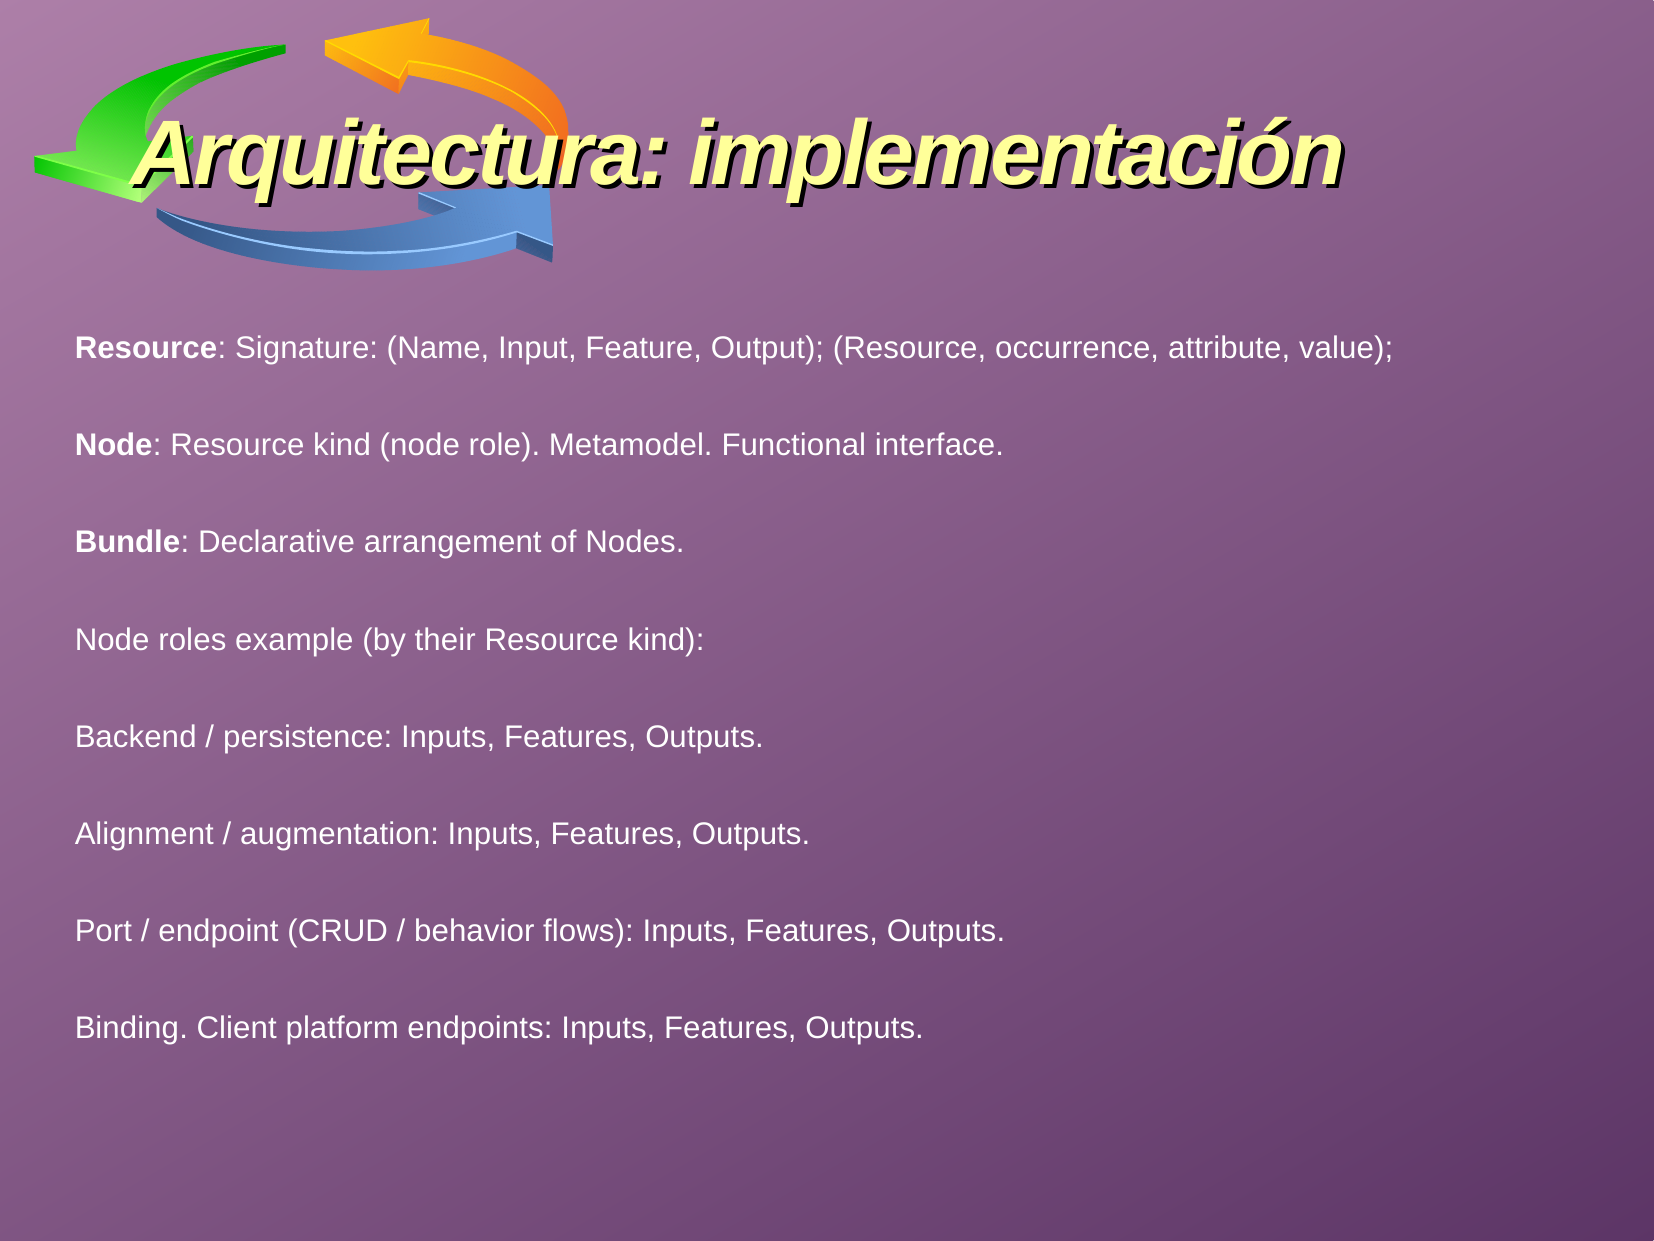

# Arquitectura: implementación
Resource: Signature: (Name, Input, Feature, Output); (Resource, occurrence, attribute, value);
Node: Resource kind (node role). Metamodel. Functional interface.
Bundle: Declarative arrangement of Nodes.
Node roles example (by their Resource kind):
Backend / persistence: Inputs, Features, Outputs.
Alignment / augmentation: Inputs, Features, Outputs.
Port / endpoint (CRUD / behavior flows): Inputs, Features, Outputs.
Binding. Client platform endpoints: Inputs, Features, Outputs.